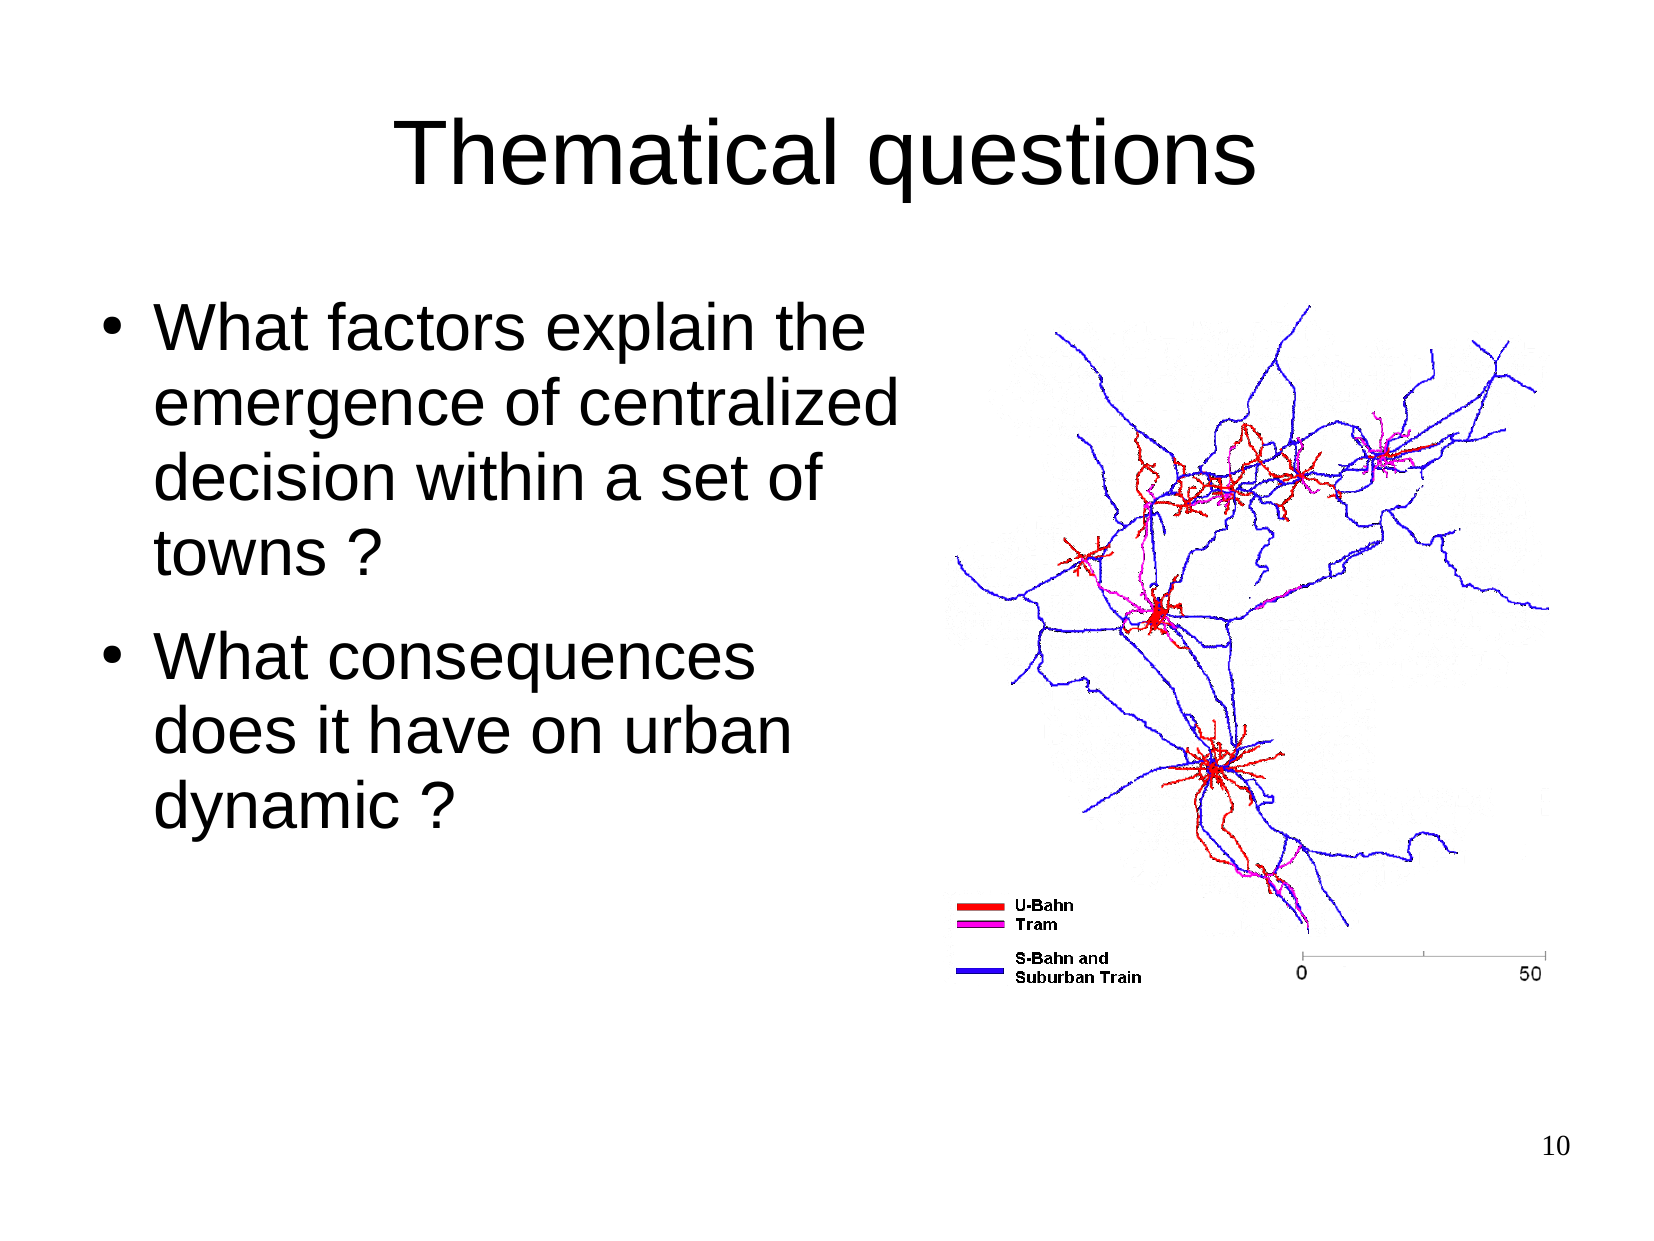

# Thematical questions
What factors explain the
emergence of centralized
decision within a set of
towns ?
What consequences
does it have on urban
dynamic ?
10